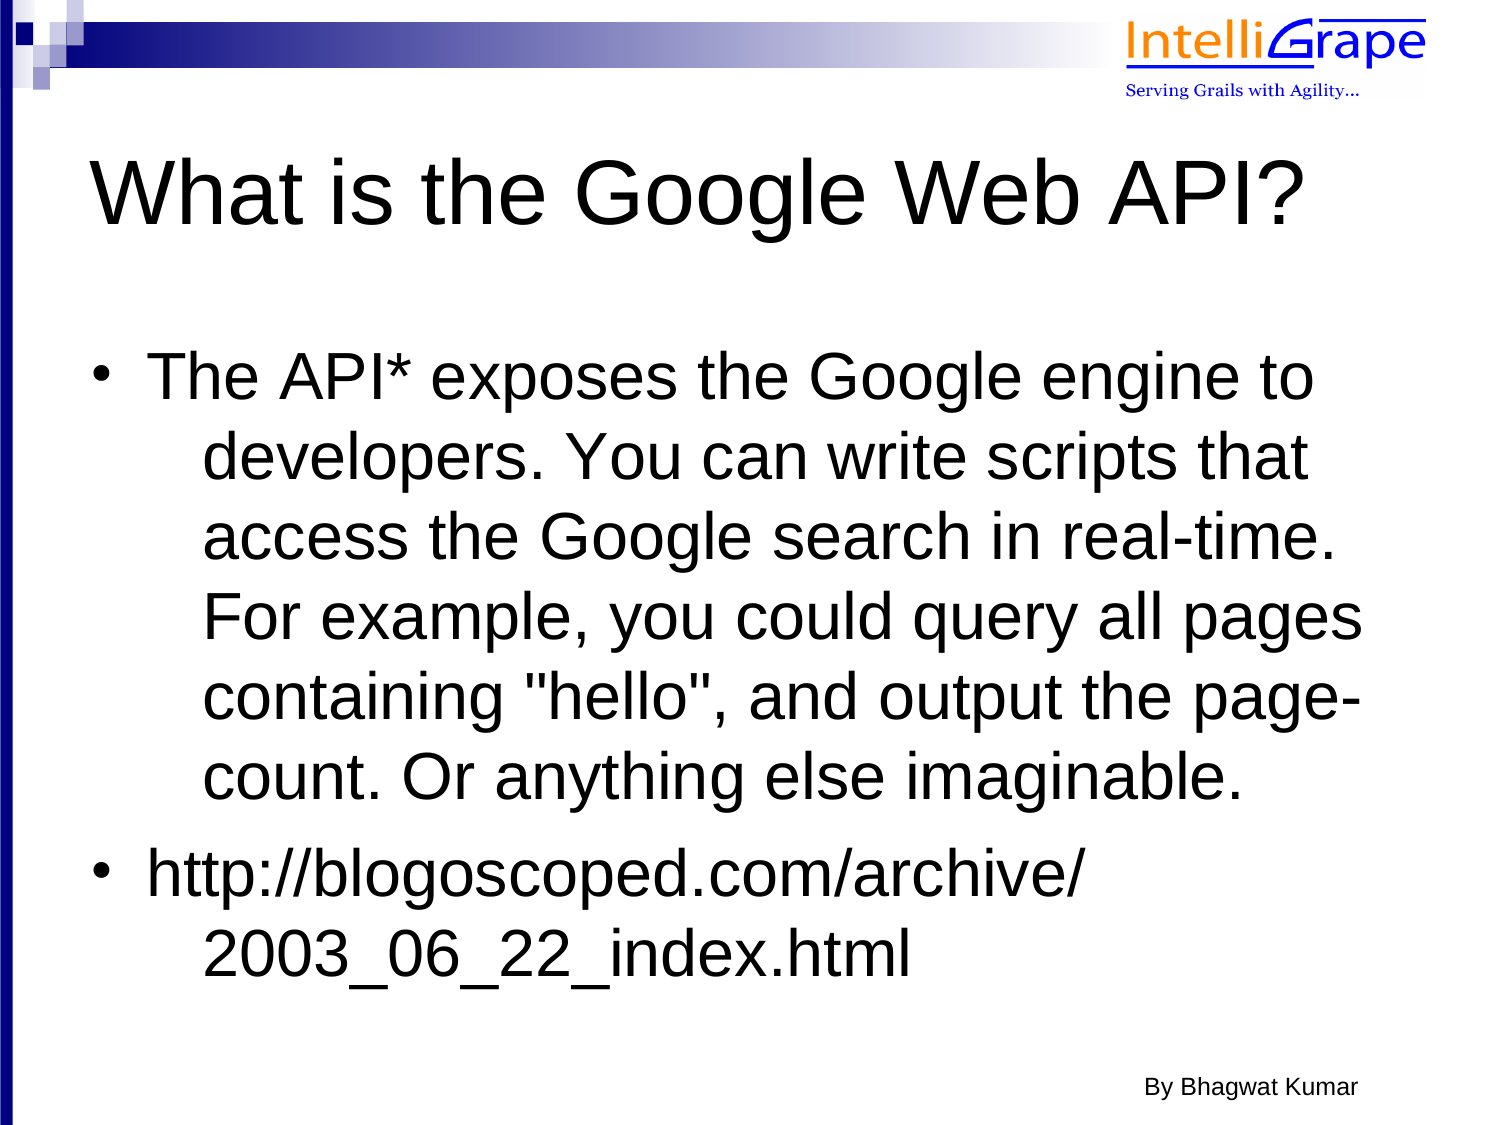

# What is the Google Web API?
The API* exposes the Google engine to developers. You can write scripts that access the Google search in real-time. For example, you could query all pages containing "hello", and output the page-count. Or anything else imaginable.
http://blogoscoped.com/archive/2003_06_22_index.html